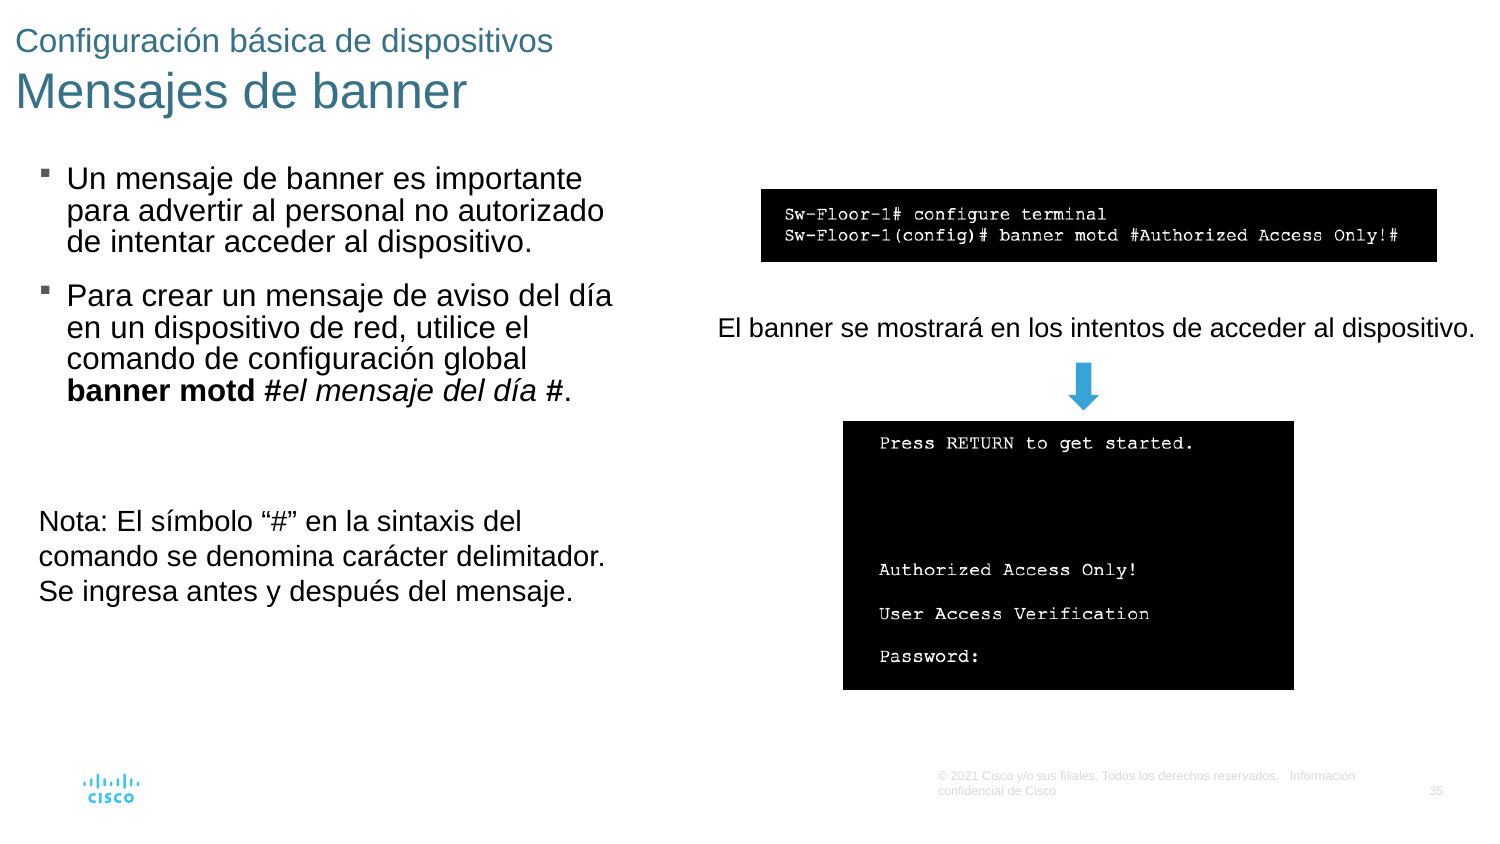

# Configuración básica de dispositivos Mensajes de banner
Un mensaje de banner es importante para advertir al personal no autorizado de intentar acceder al dispositivo.
Para crear un mensaje de aviso del día en un dispositivo de red, utilice el comando de configuración global banner motd #el mensaje del día #.
El banner se mostrará en los intentos de acceder al dispositivo.
Nota: El símbolo “#” en la sintaxis del comando se denomina carácter delimitador. Se ingresa antes y después del mensaje.